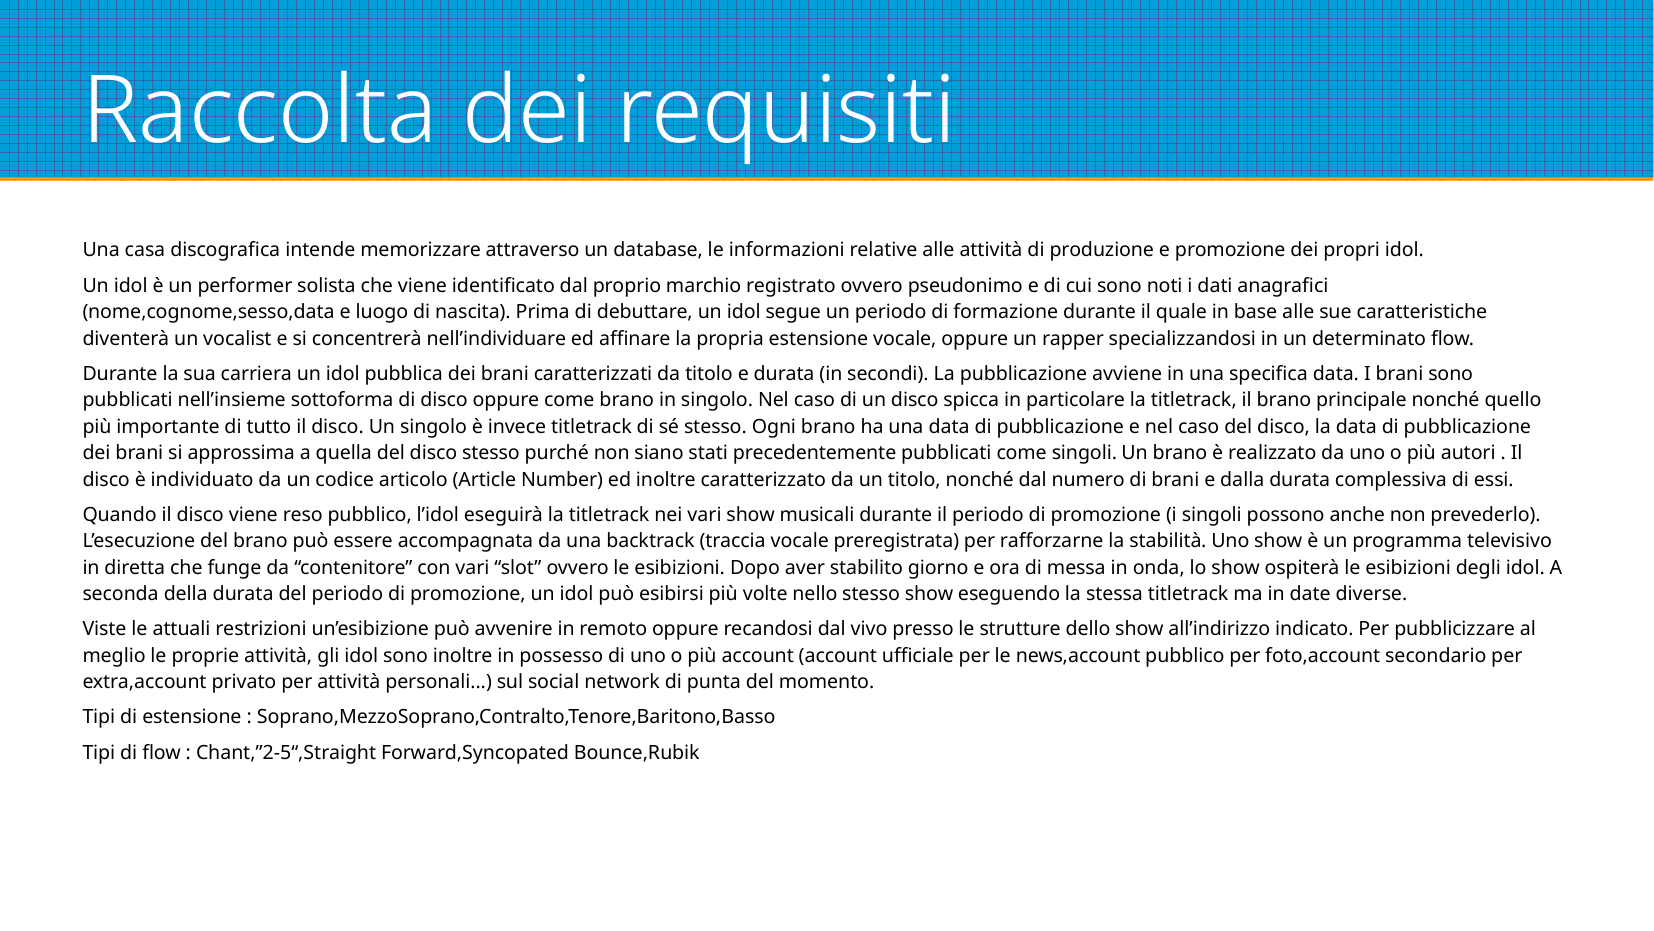

# Raccolta dei requisiti
Una casa discografica intende memorizzare attraverso un database, le informazioni relative alle attività di produzione e promozione dei propri idol.
Un idol è un performer solista che viene identificato dal proprio marchio registrato ovvero pseudonimo e di cui sono noti i dati anagrafici (nome,cognome,sesso,data e luogo di nascita). Prima di debuttare, un idol segue un periodo di formazione durante il quale in base alle sue caratteristiche diventerà un vocalist e si concentrerà nell’individuare ed affinare la propria estensione vocale, oppure un rapper specializzandosi in un determinato flow.
Durante la sua carriera un idol pubblica dei brani caratterizzati da titolo e durata (in secondi). La pubblicazione avviene in una specifica data. I brani sono pubblicati nell’insieme sottoforma di disco oppure come brano in singolo. Nel caso di un disco spicca in particolare la titletrack, il brano principale nonché quello più importante di tutto il disco. Un singolo è invece titletrack di sé stesso. Ogni brano ha una data di pubblicazione e nel caso del disco, la data di pubblicazione dei brani si approssima a quella del disco stesso purché non siano stati precedentemente pubblicati come singoli. Un brano è realizzato da uno o più autori . Il disco è individuato da un codice articolo (Article Number) ed inoltre caratterizzato da un titolo, nonché dal numero di brani e dalla durata complessiva di essi.
Quando il disco viene reso pubblico, l’idol eseguirà la titletrack nei vari show musicali durante il periodo di promozione (i singoli possono anche non prevederlo). L’esecuzione del brano può essere accompagnata da una backtrack (traccia vocale preregistrata) per rafforzarne la stabilità. Uno show è un programma televisivo in diretta che funge da “contenitore” con vari “slot” ovvero le esibizioni. Dopo aver stabilito giorno e ora di messa in onda, lo show ospiterà le esibizioni degli idol. A seconda della durata del periodo di promozione, un idol può esibirsi più volte nello stesso show eseguendo la stessa titletrack ma in date diverse.
Viste le attuali restrizioni un’esibizione può avvenire in remoto oppure recandosi dal vivo presso le strutture dello show all’indirizzo indicato. Per pubblicizzare al meglio le proprie attività, gli idol sono inoltre in possesso di uno o più account (account ufficiale per le news,account pubblico per foto,account secondario per extra,account privato per attività personali...) sul social network di punta del momento.
Tipi di estensione : Soprano,MezzoSoprano,Contralto,Tenore,Baritono,Basso
Tipi di flow : Chant,”2-5“,Straight Forward,Syncopated Bounce,Rubik